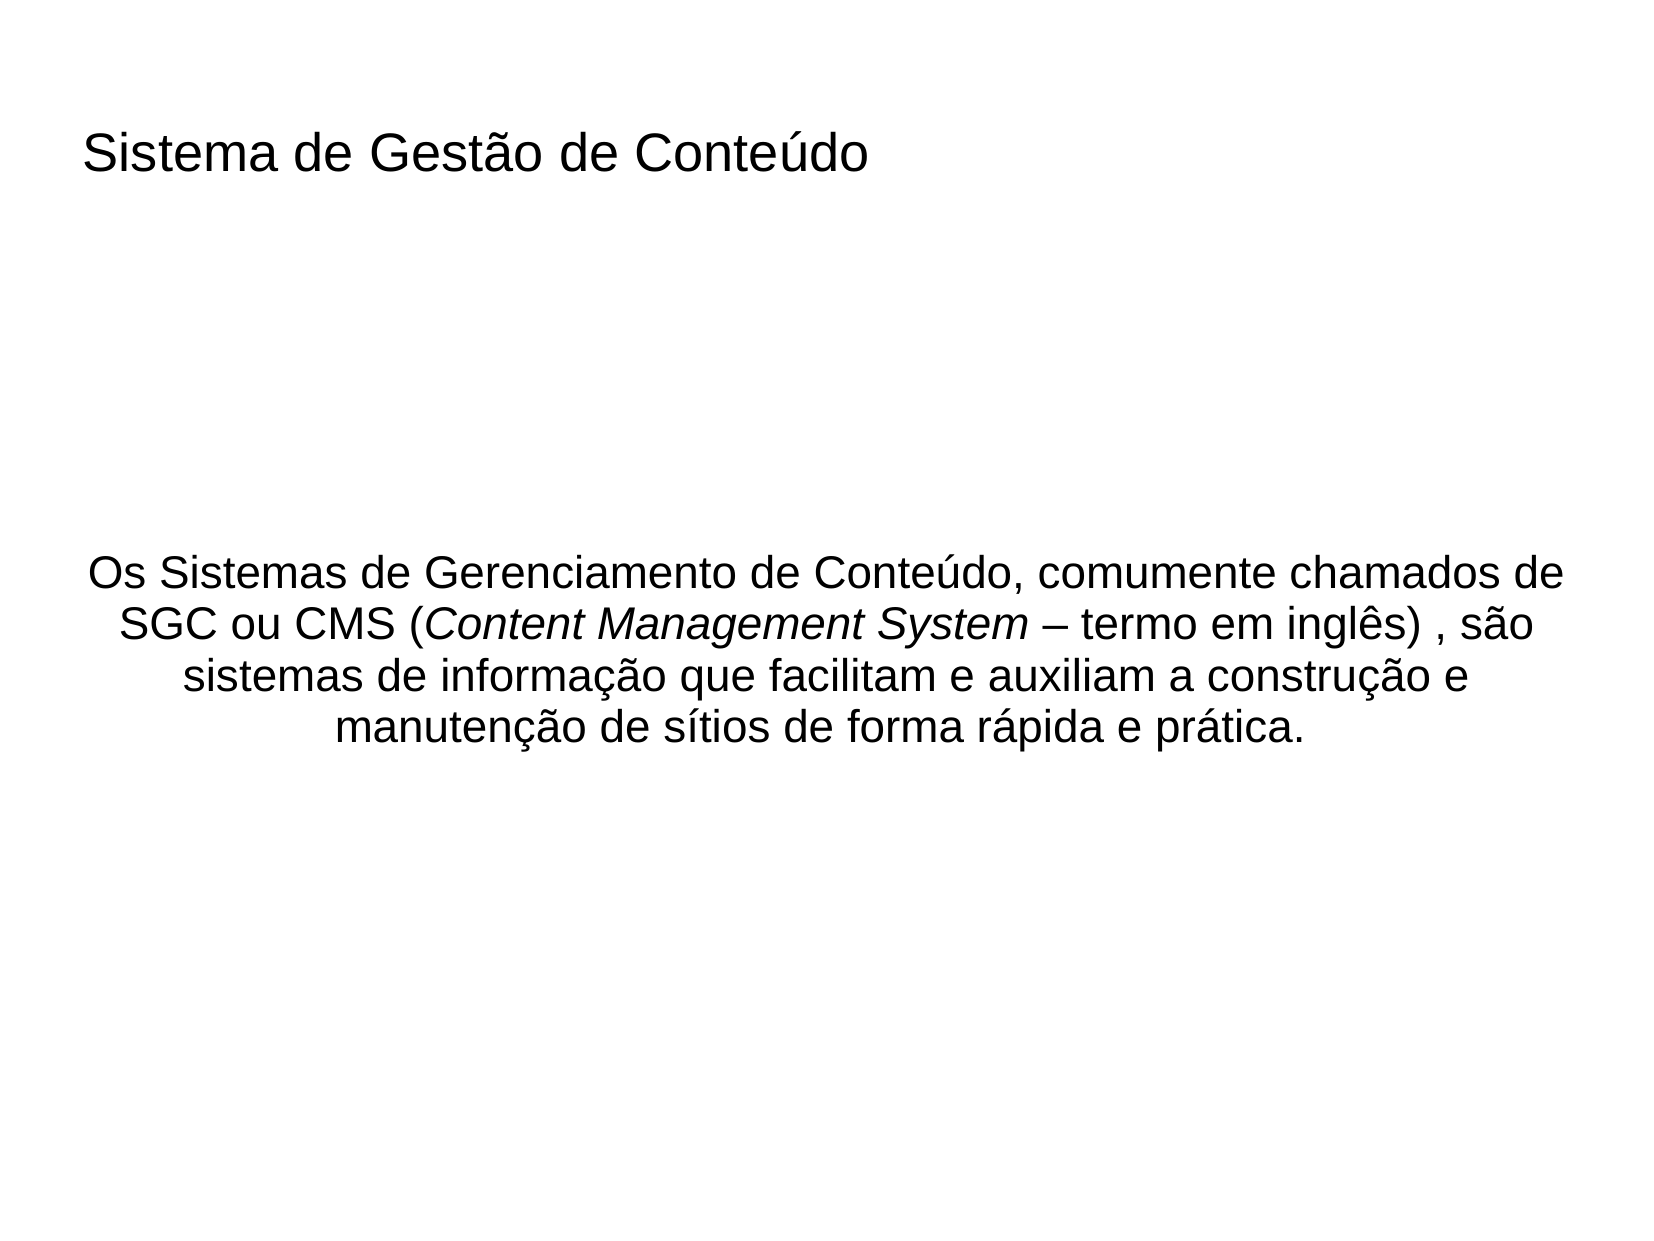

# Sistema de Gestão de Conteúdo
Os Sistemas de Gerenciamento de Conteúdo, comumente chamados de SGC ou CMS (Content Management System – termo em inglês) , são sistemas de informação que facilitam e auxiliam a construção e manutenção de sítios de forma rápida e prática.